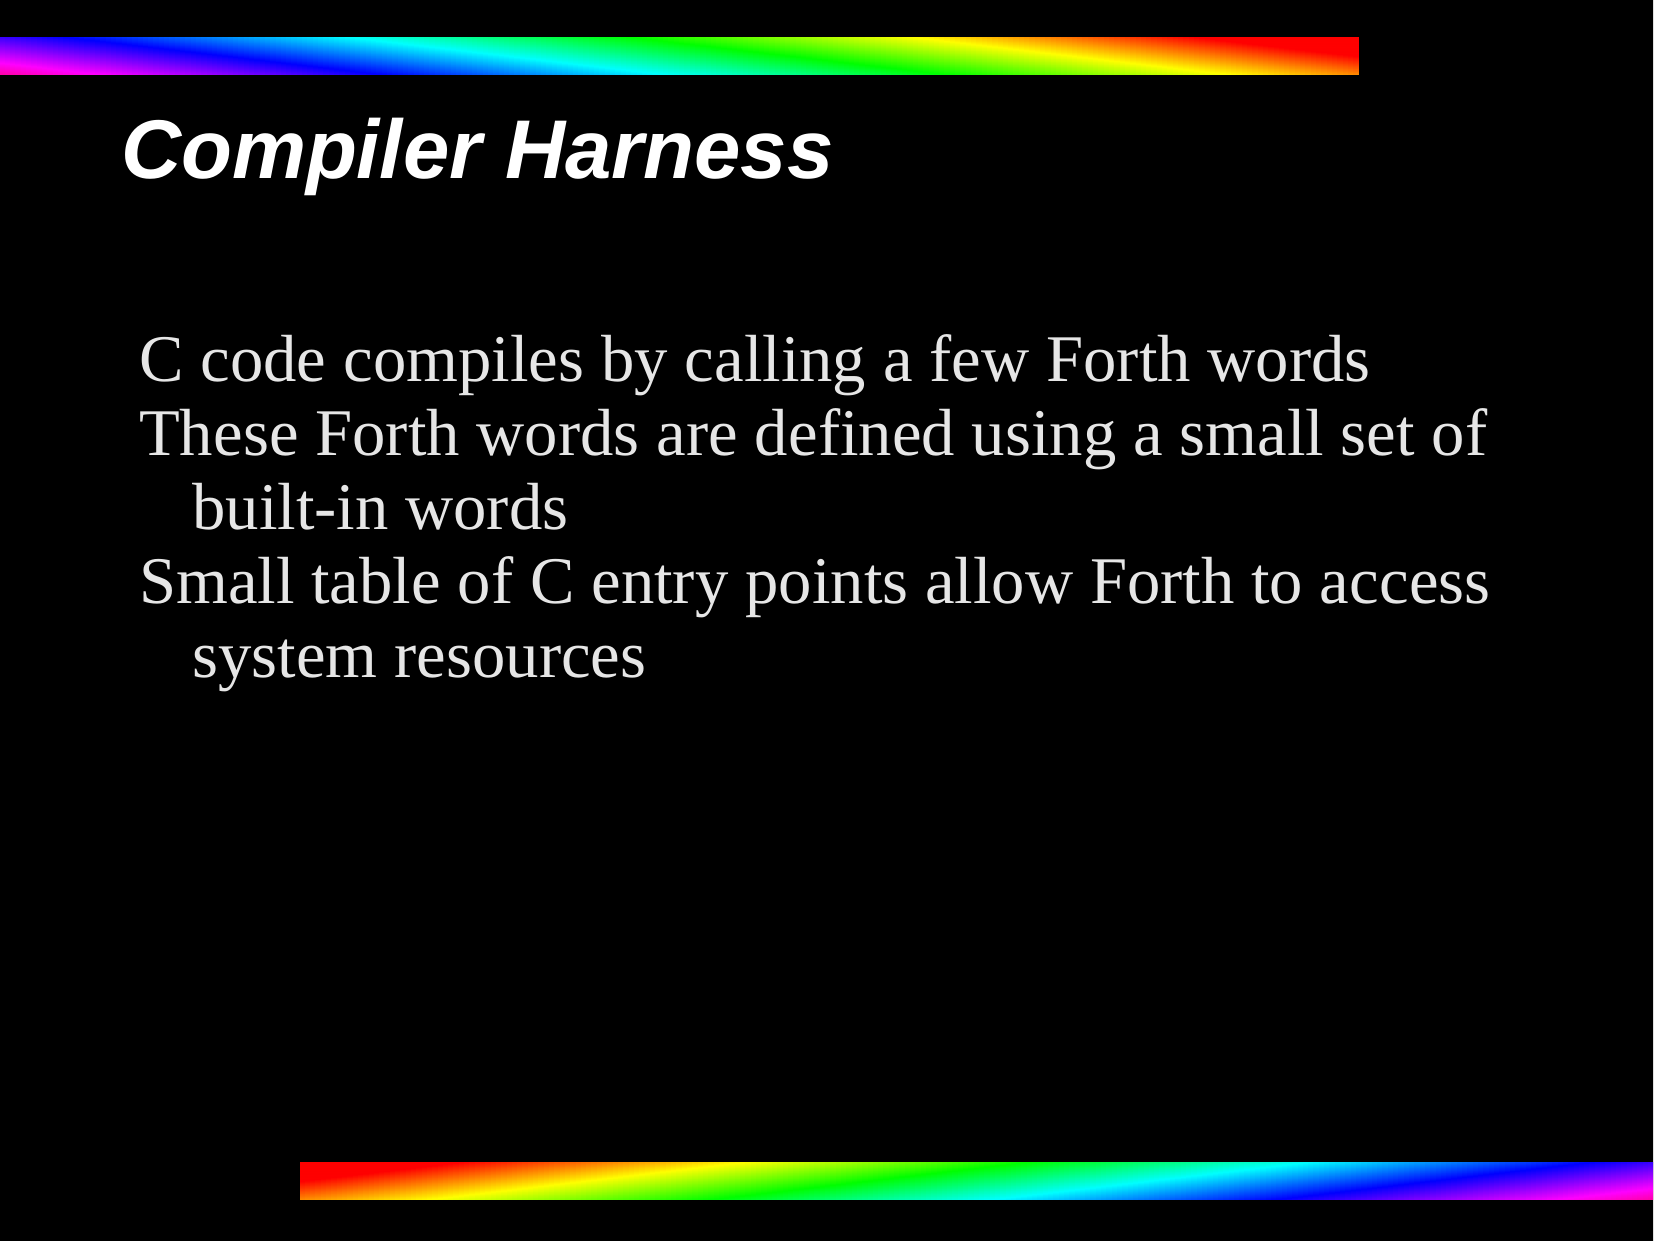

# Compiler Harness
C code compiles by calling a few Forth words
These Forth words are defined using a small set of built-in words
Small table of C entry points allow Forth to access system resources